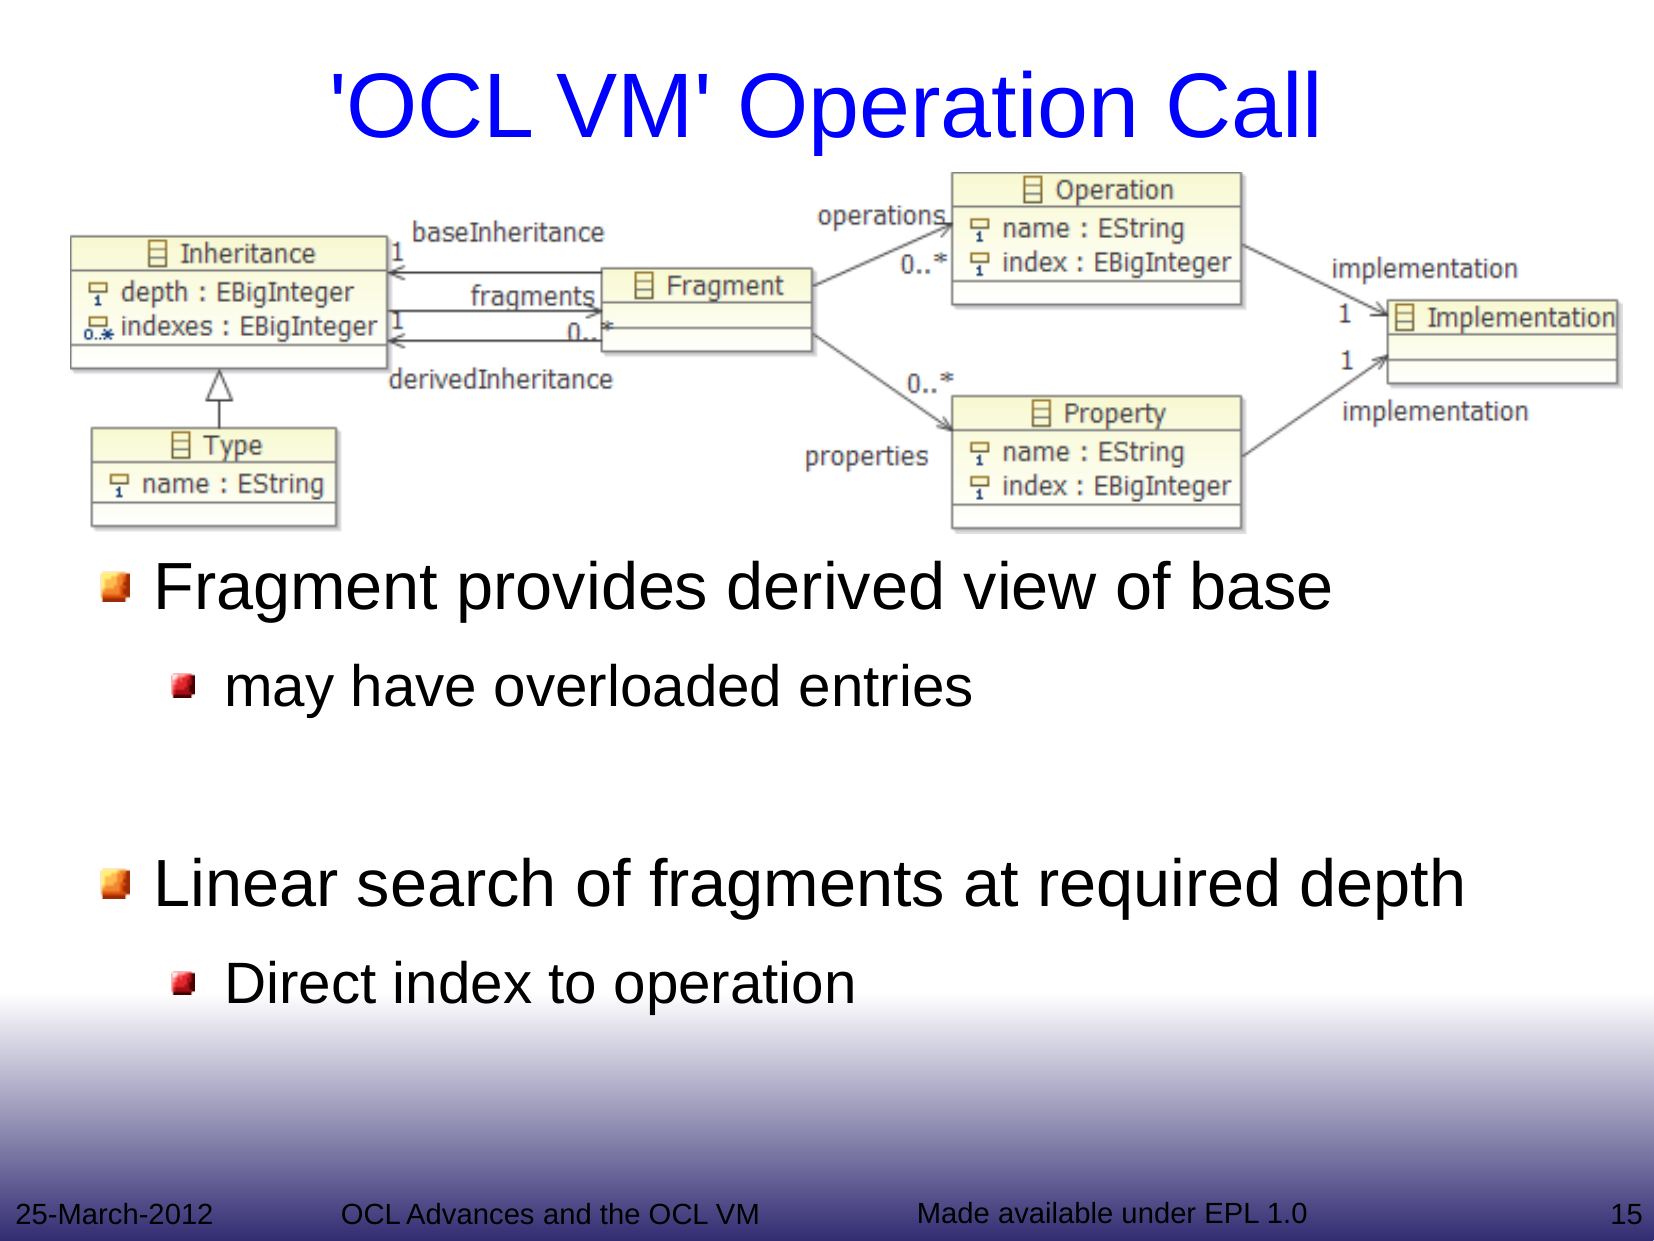

# 'OCL VM' Operation Call
Fragment provides derived view of base
may have overloaded entries
Linear search of fragments at required depth
Direct index to operation
25-March-2012
OCL Advances and the OCL VM
15